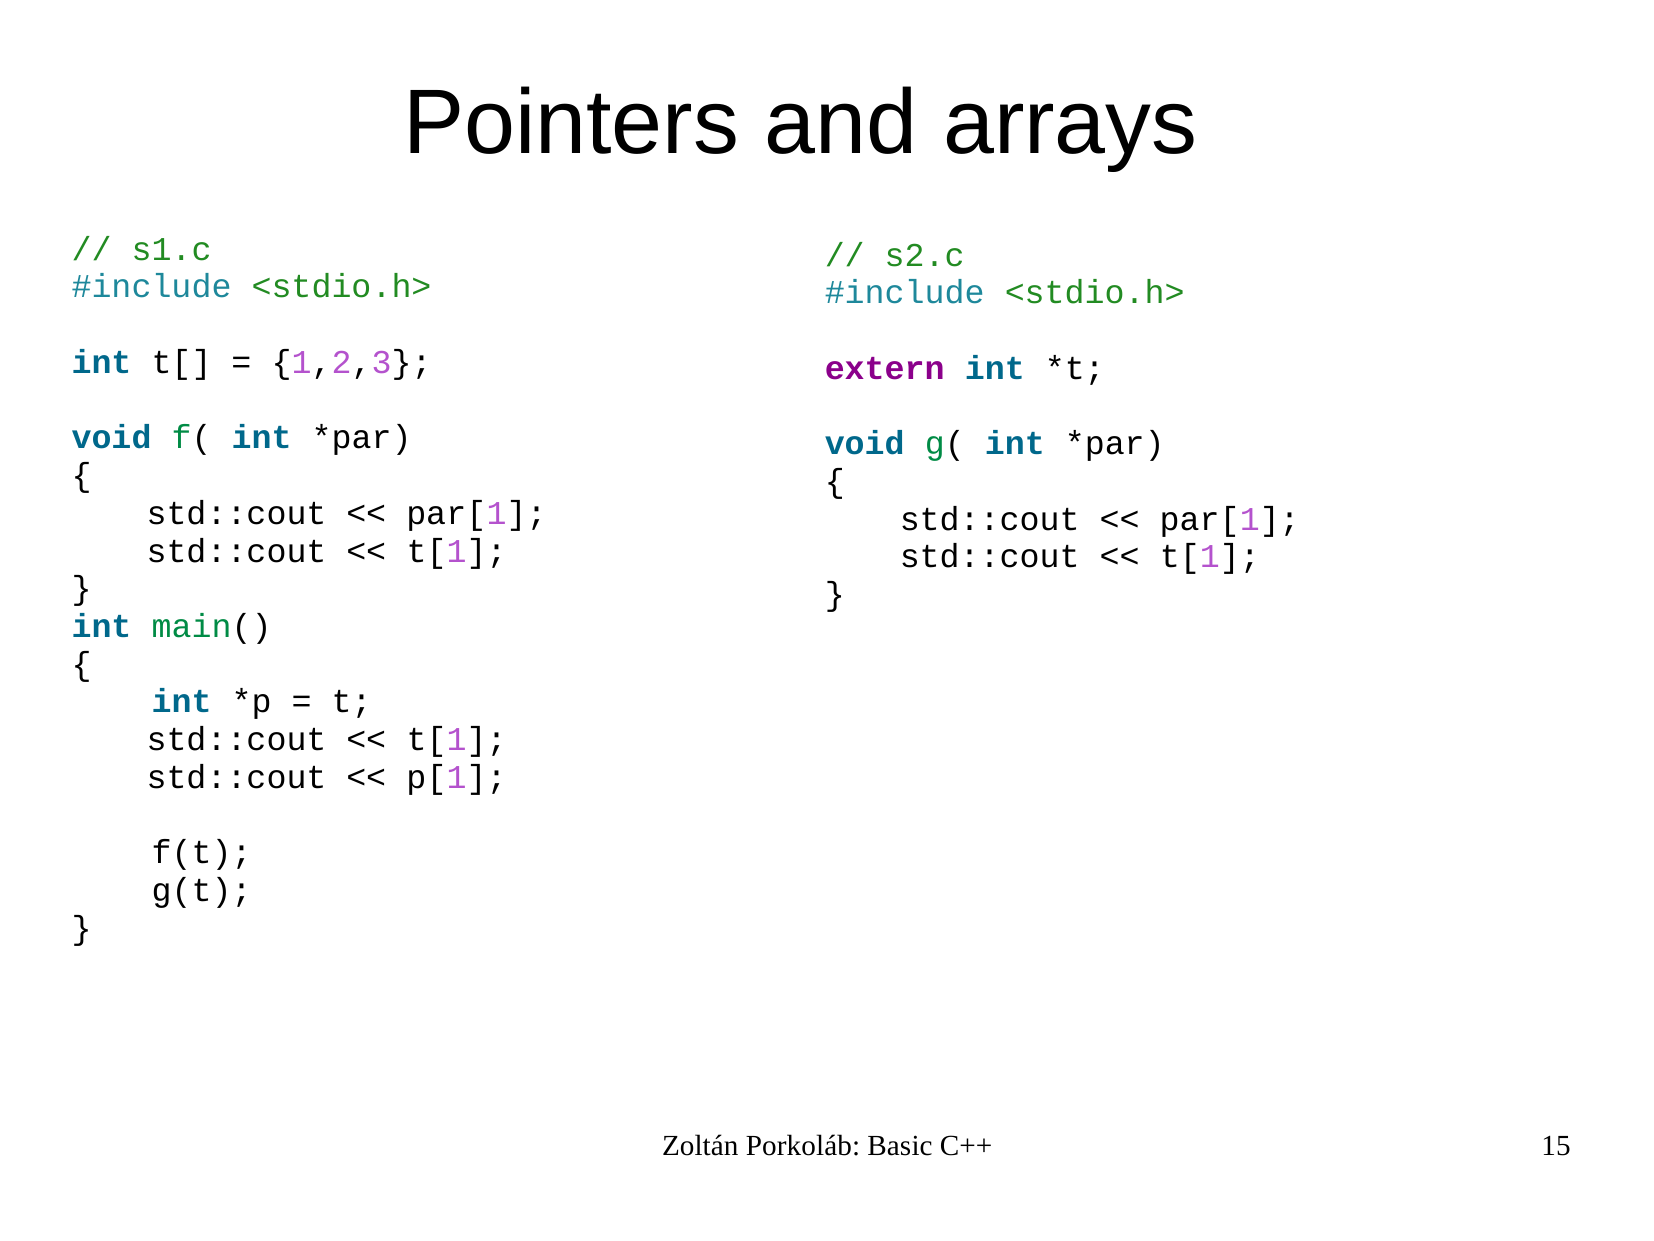

# Pointers and arrays
// s1.c
#include <stdio.h>
int t[] = {1,2,3};
void f( int *par)
{
	std::cout << par[1];
 	std::cout << t[1];
}
int main()
{
 int *p = t;
 	std::cout << t[1];
 	std::cout << p[1];
 f(t);
 g(t);
}
// s2.c
#include <stdio.h>
extern int *t;
void g( int *par)
{
	std::cout << par[1];
 	std::cout << t[1];
}
Zoltán Porkoláb: Basic C++
15